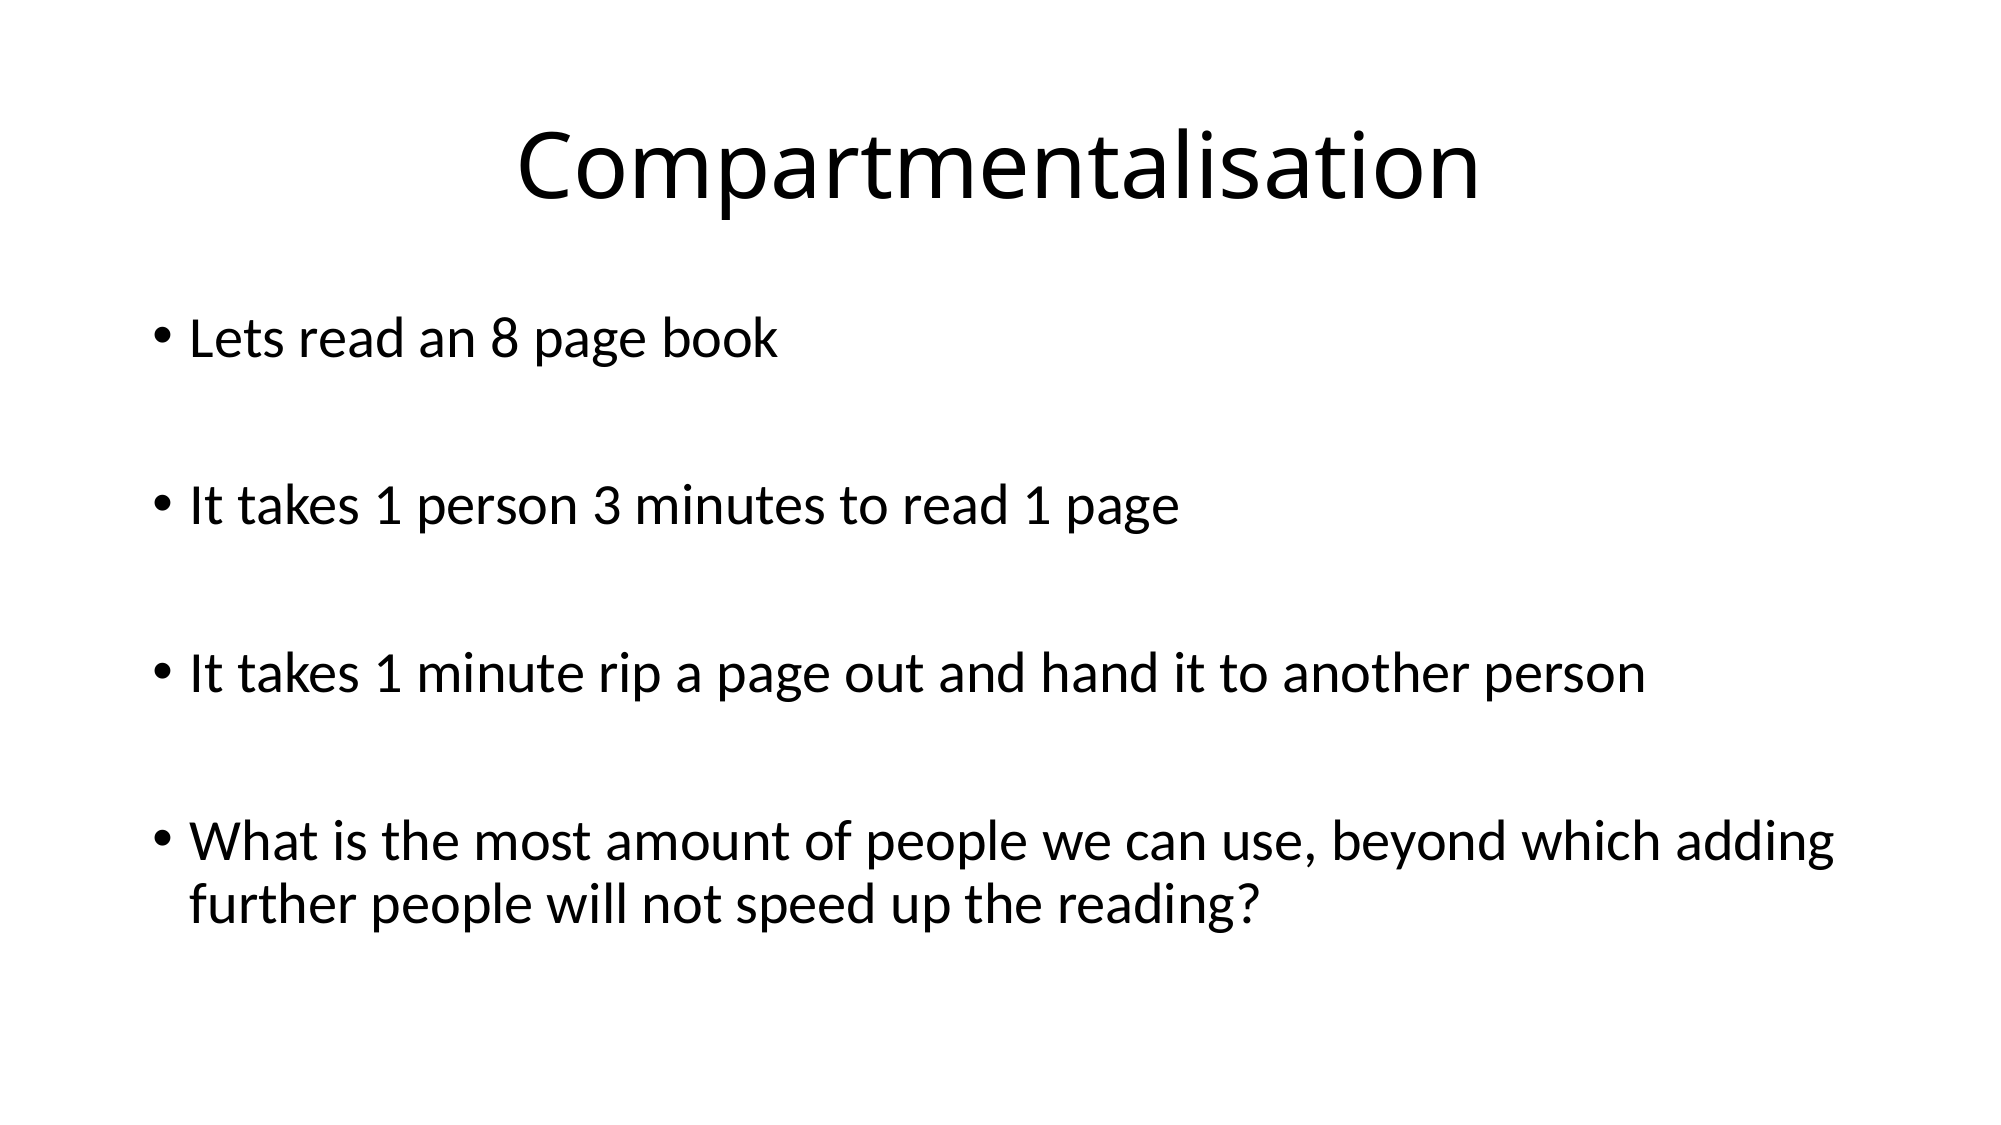

# Compartmentalisation
Lets read an 8 page book
It takes 1 person 3 minutes to read 1 page
It takes 1 minute rip a page out and hand it to another person
What is the most amount of people we can use, beyond which adding further people will not speed up the reading?